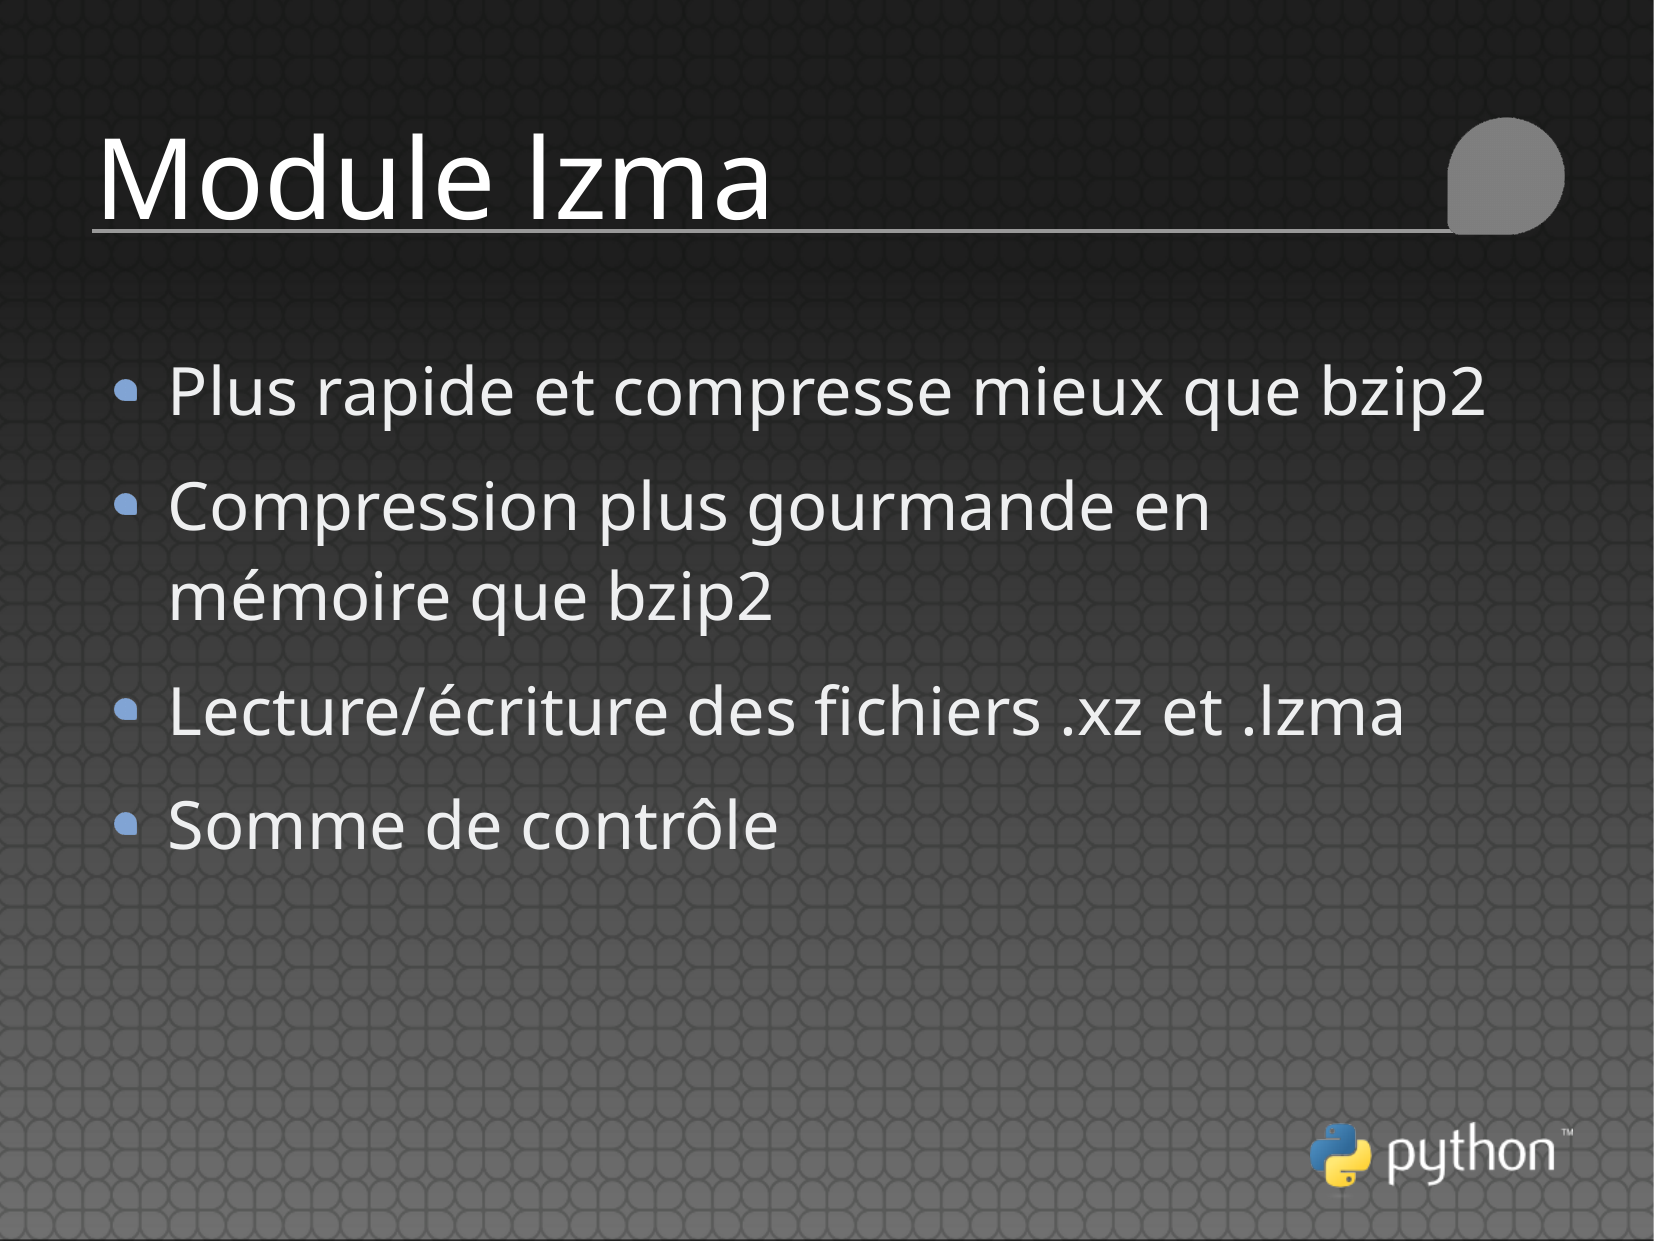

Module lzma
# Plus rapide et compresse mieux que bzip2
Compression plus gourmande en mémoire que bzip2
Lecture/écriture des fichiers .xz et .lzma
Somme de contrôle